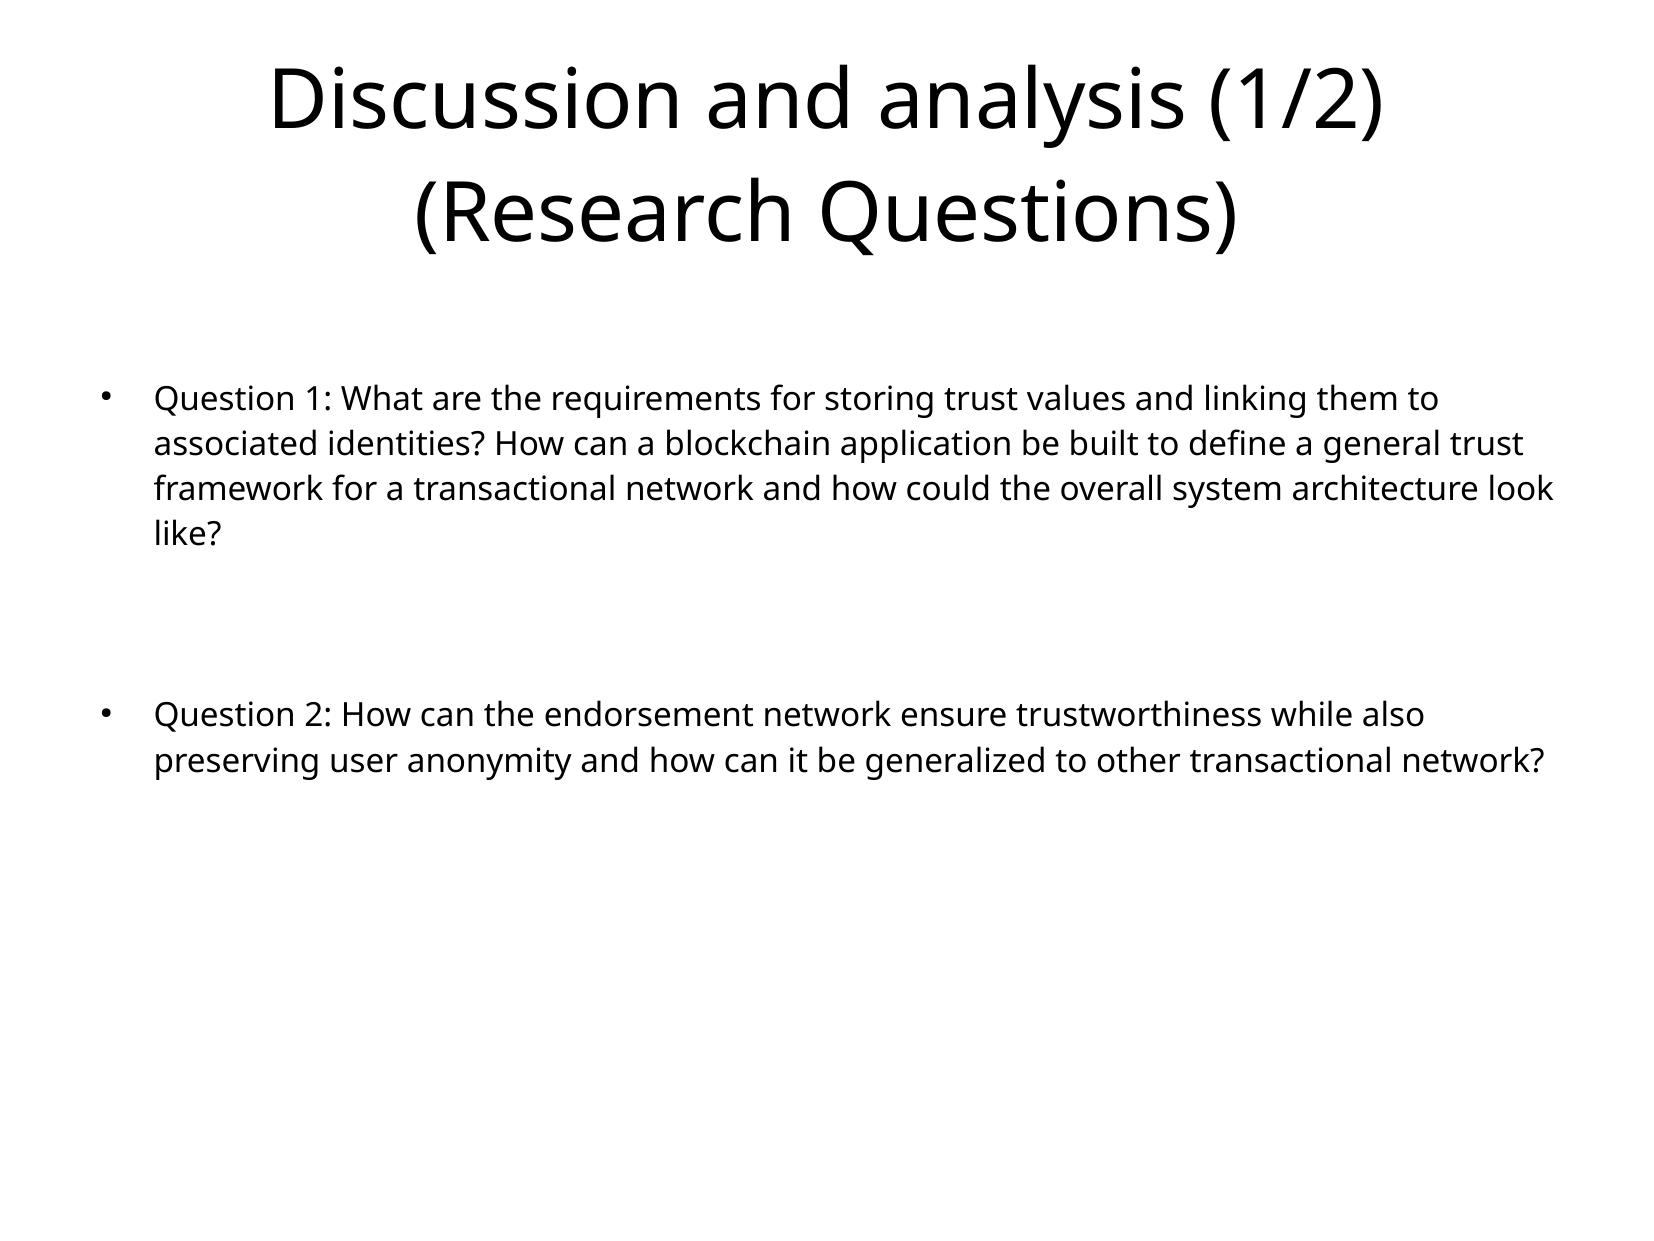

# Discussion and analysis (1/2) (Research Questions)
Question 1: What are the requirements for storing trust values and linking them to associated identities? How can a blockchain application be built to define a general trust framework for a transactional network and how could the overall system architecture look like?
Question 2: How can the endorsement network ensure trustworthiness while also preserving user anonymity and how can it be generalized to other transactional network?